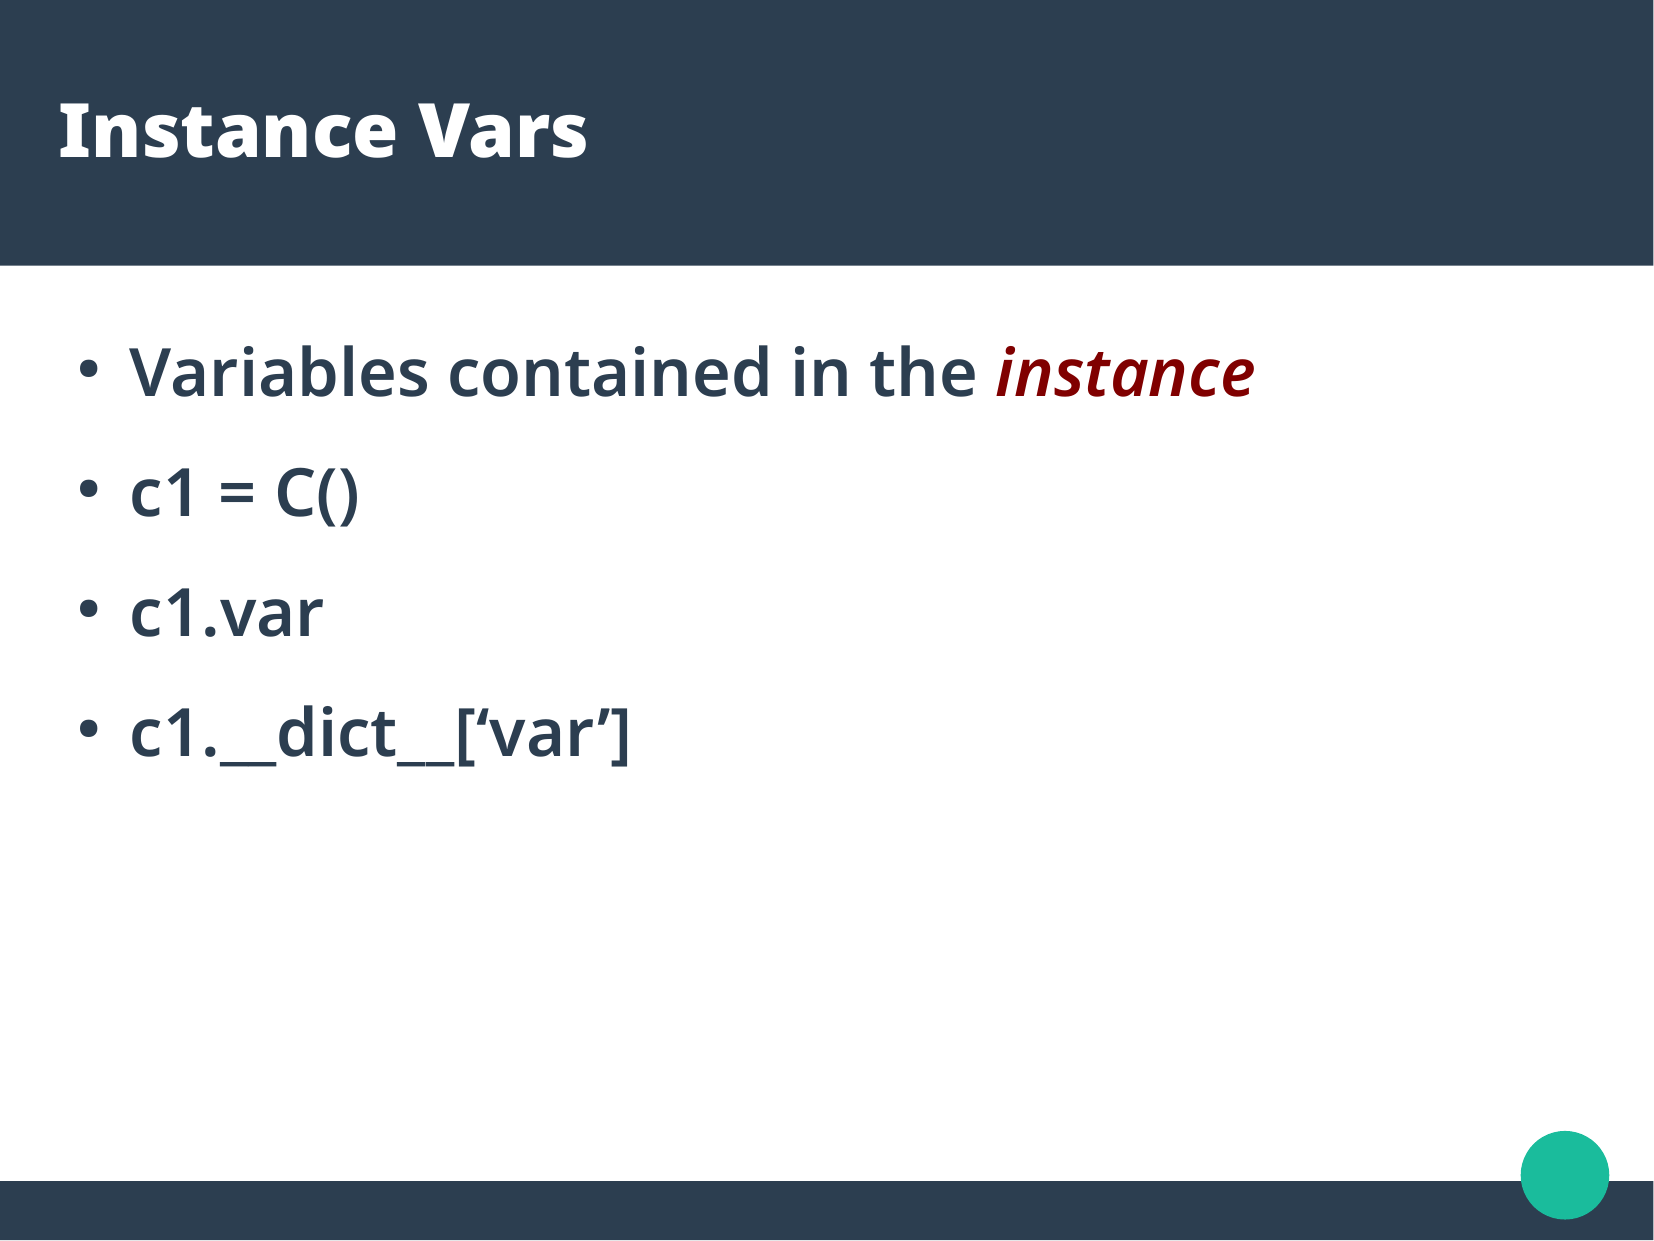

# Instance Vars
Variables contained in the instance
c1 = C()
c1.var
c1.__dict__[‘var’]